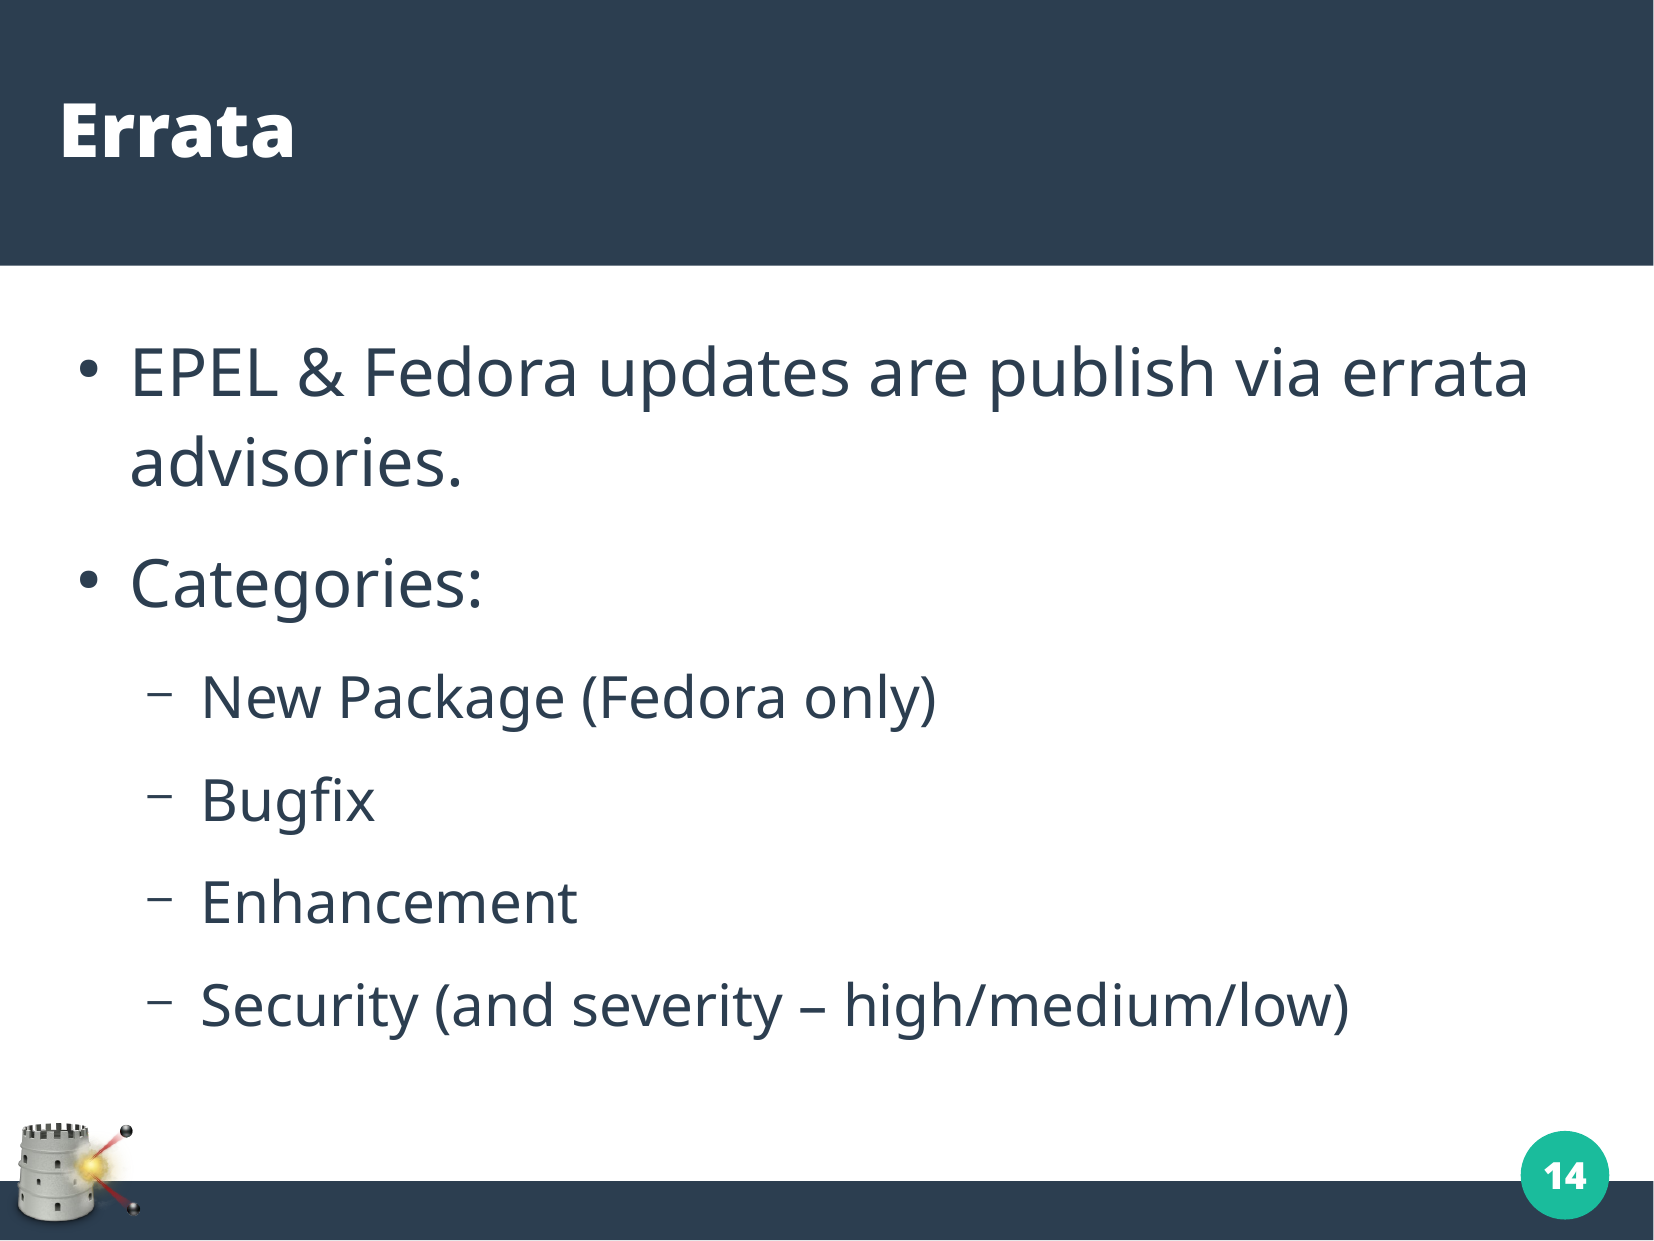

# Errata
EPEL & Fedora updates are publish via errata advisories.
Categories:
New Package (Fedora only)
Bugfix
Enhancement
Security (and severity – high/medium/low)
14